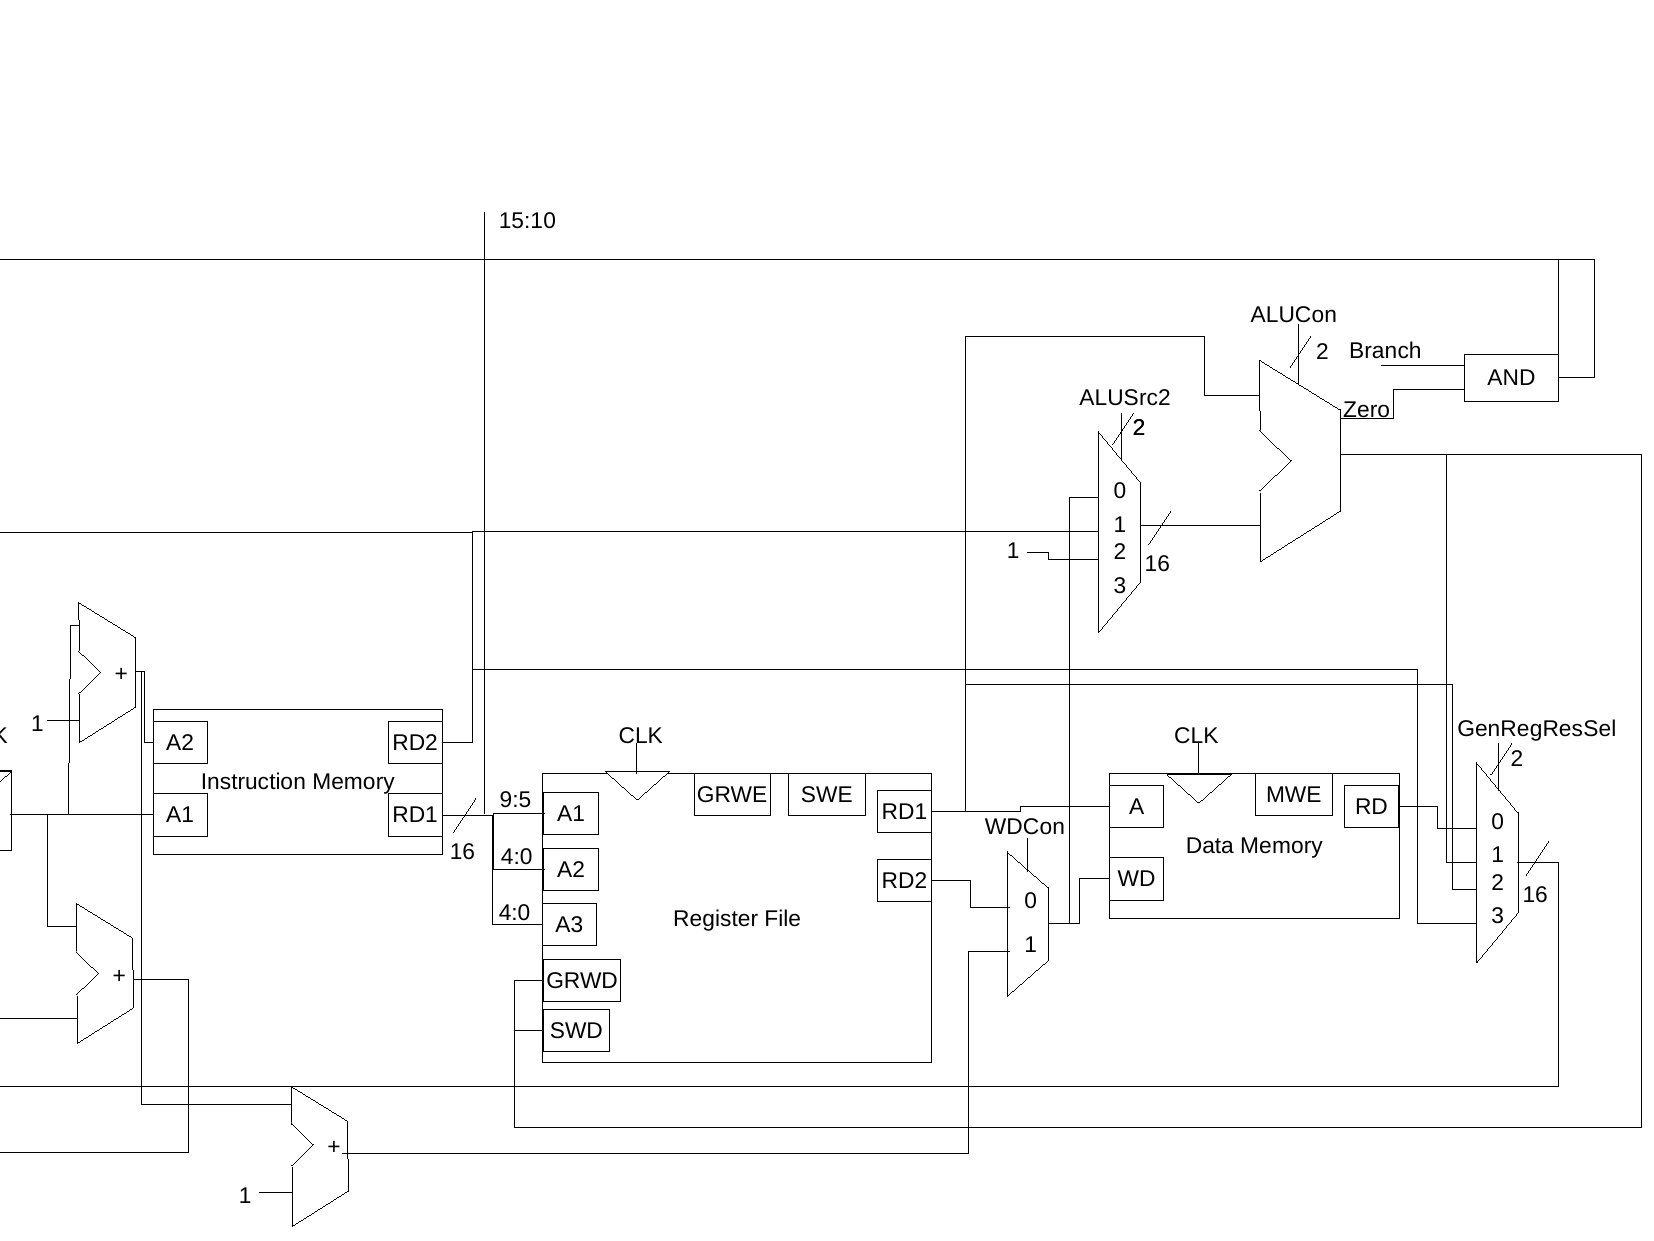

15:10
ALUCon
Branch
2
AND
ALUSrc2
Zero
2
2
0
1
1
2
16
3
+
PCCon
1
GenRegResSel
2
2
Instruction Memory
CLK
CLK
CLK
A2
RD2
2
0
GRWE
SWE
MWE
Data Memory
Register File
0
9:5
A
RD
RD1
A1
A1
RD1
0
1
WDCon
1
16
2
1
4:0
A2
WD
RD2
2
3
XOR
16
0
4:0
3
A3
1
PCIncCon
+
GRWD
1
0
SWD
2
1
+
1